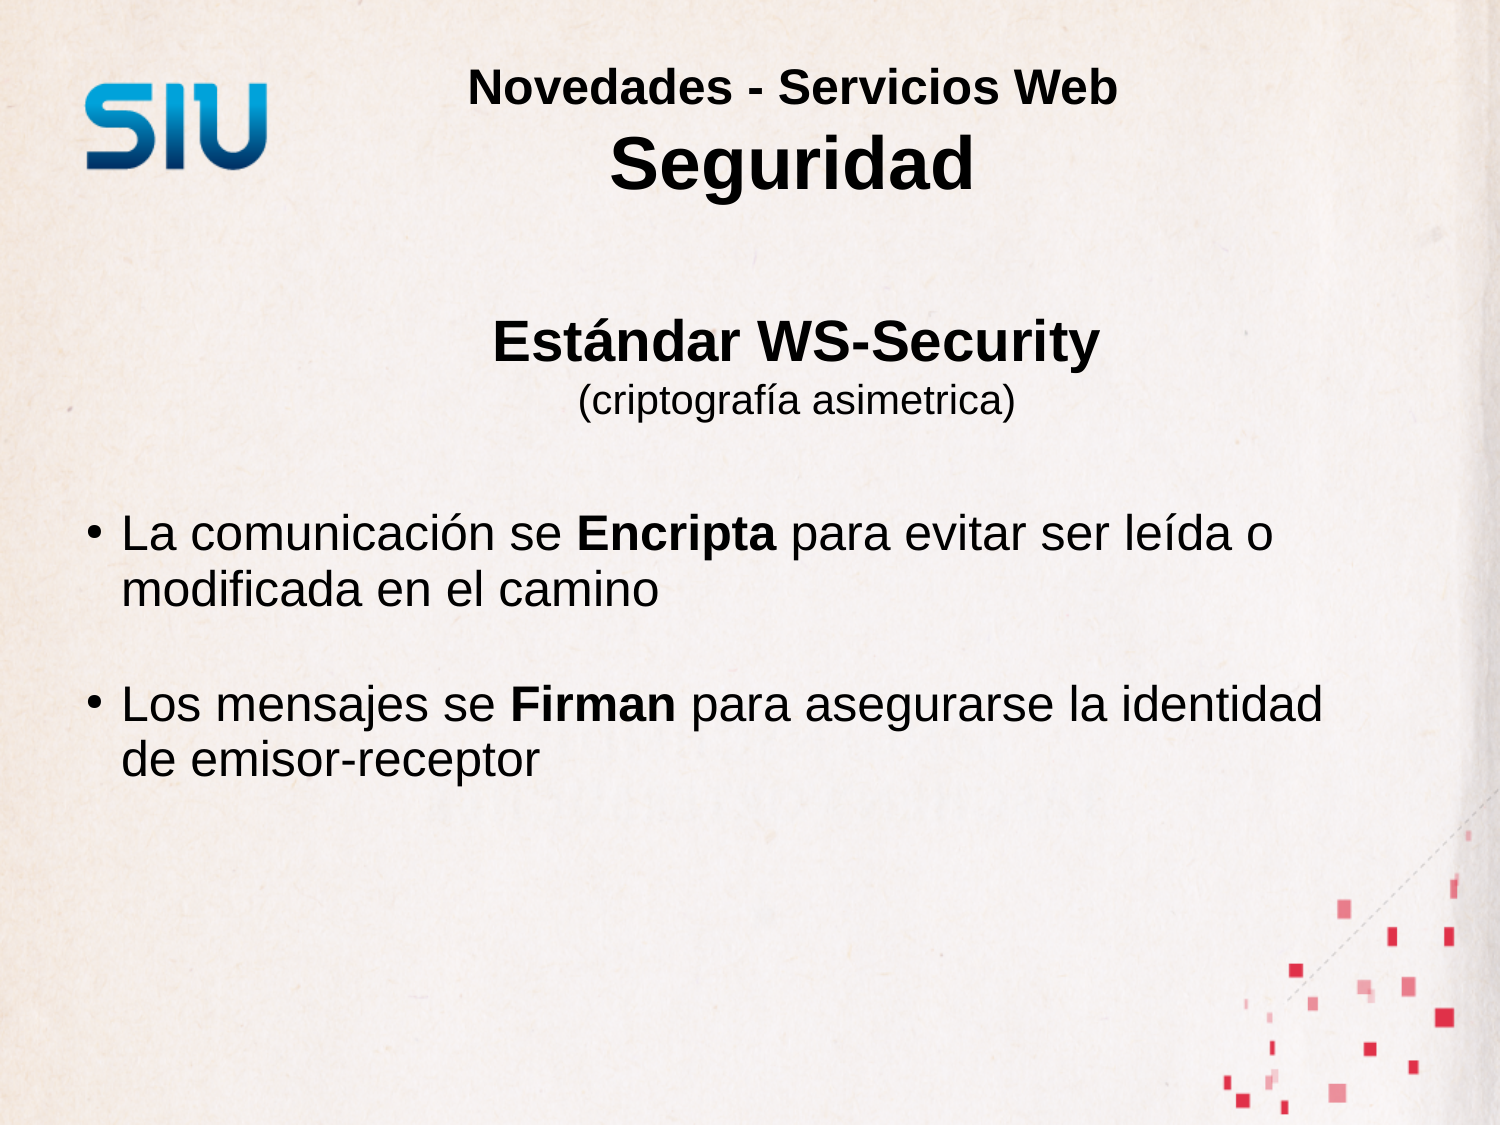

Novedades - Servicios Web
Seguridad
Estándar WS-Security
(criptografía asimetrica)
La comunicación se Encripta para evitar ser leída o modificada en el camino
Los mensajes se Firman para asegurarse la identidad de emisor-receptor